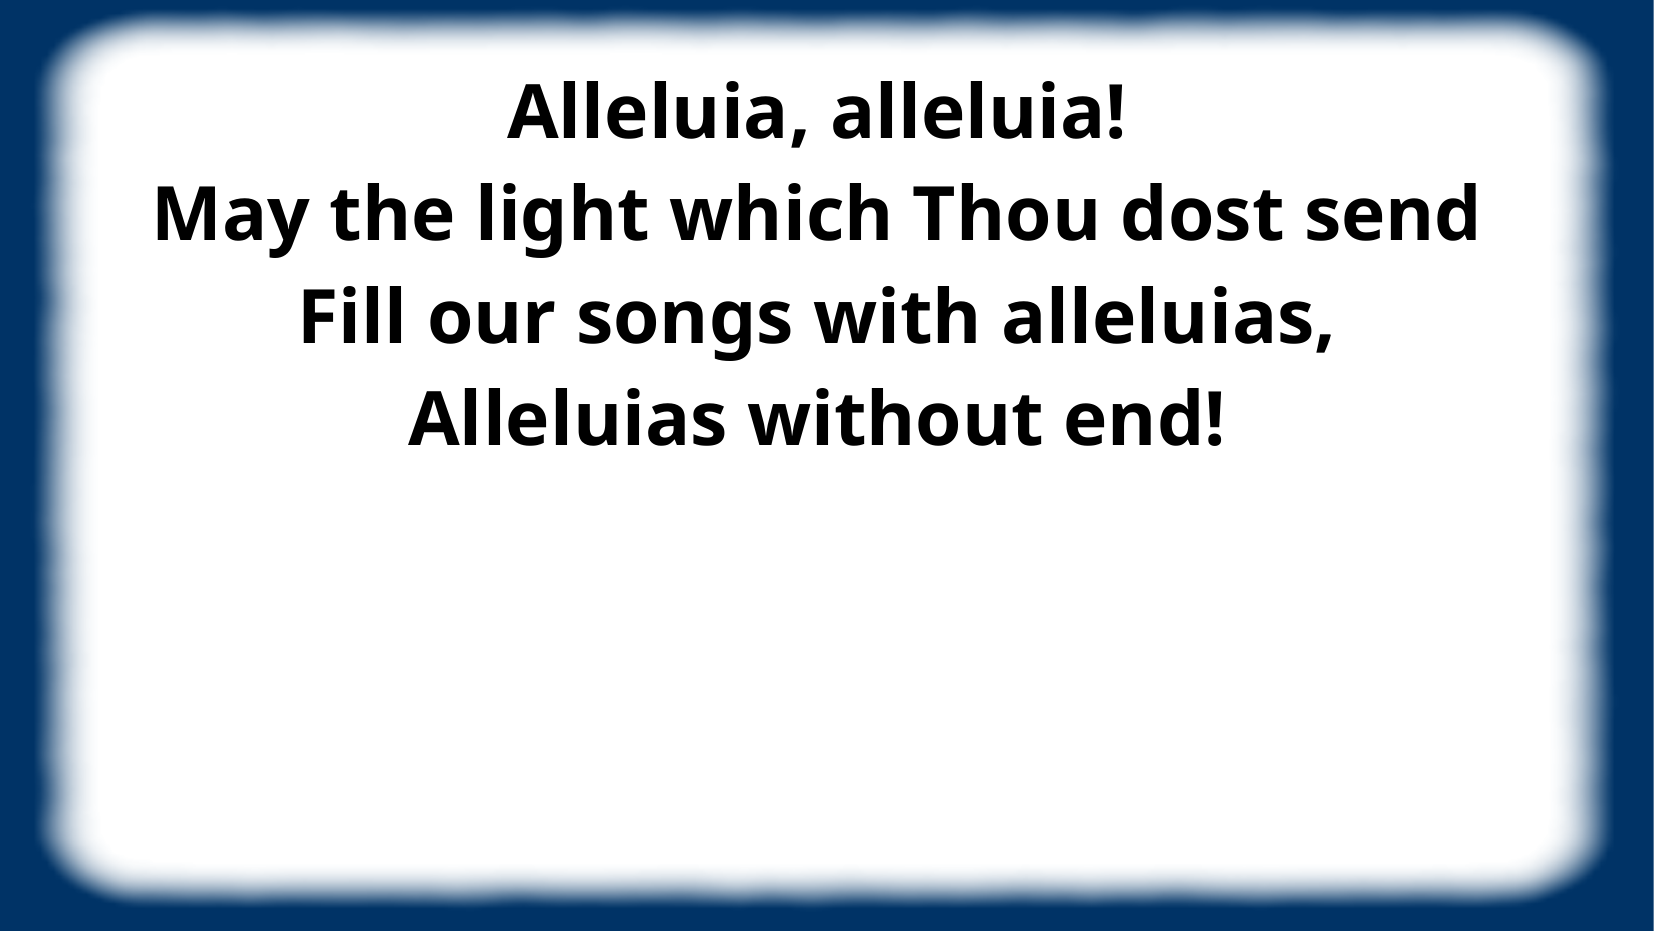

Alleluia, alleluia!
May the light which Thou dost send
Fill our songs with alleluias,
Alleluias without end!